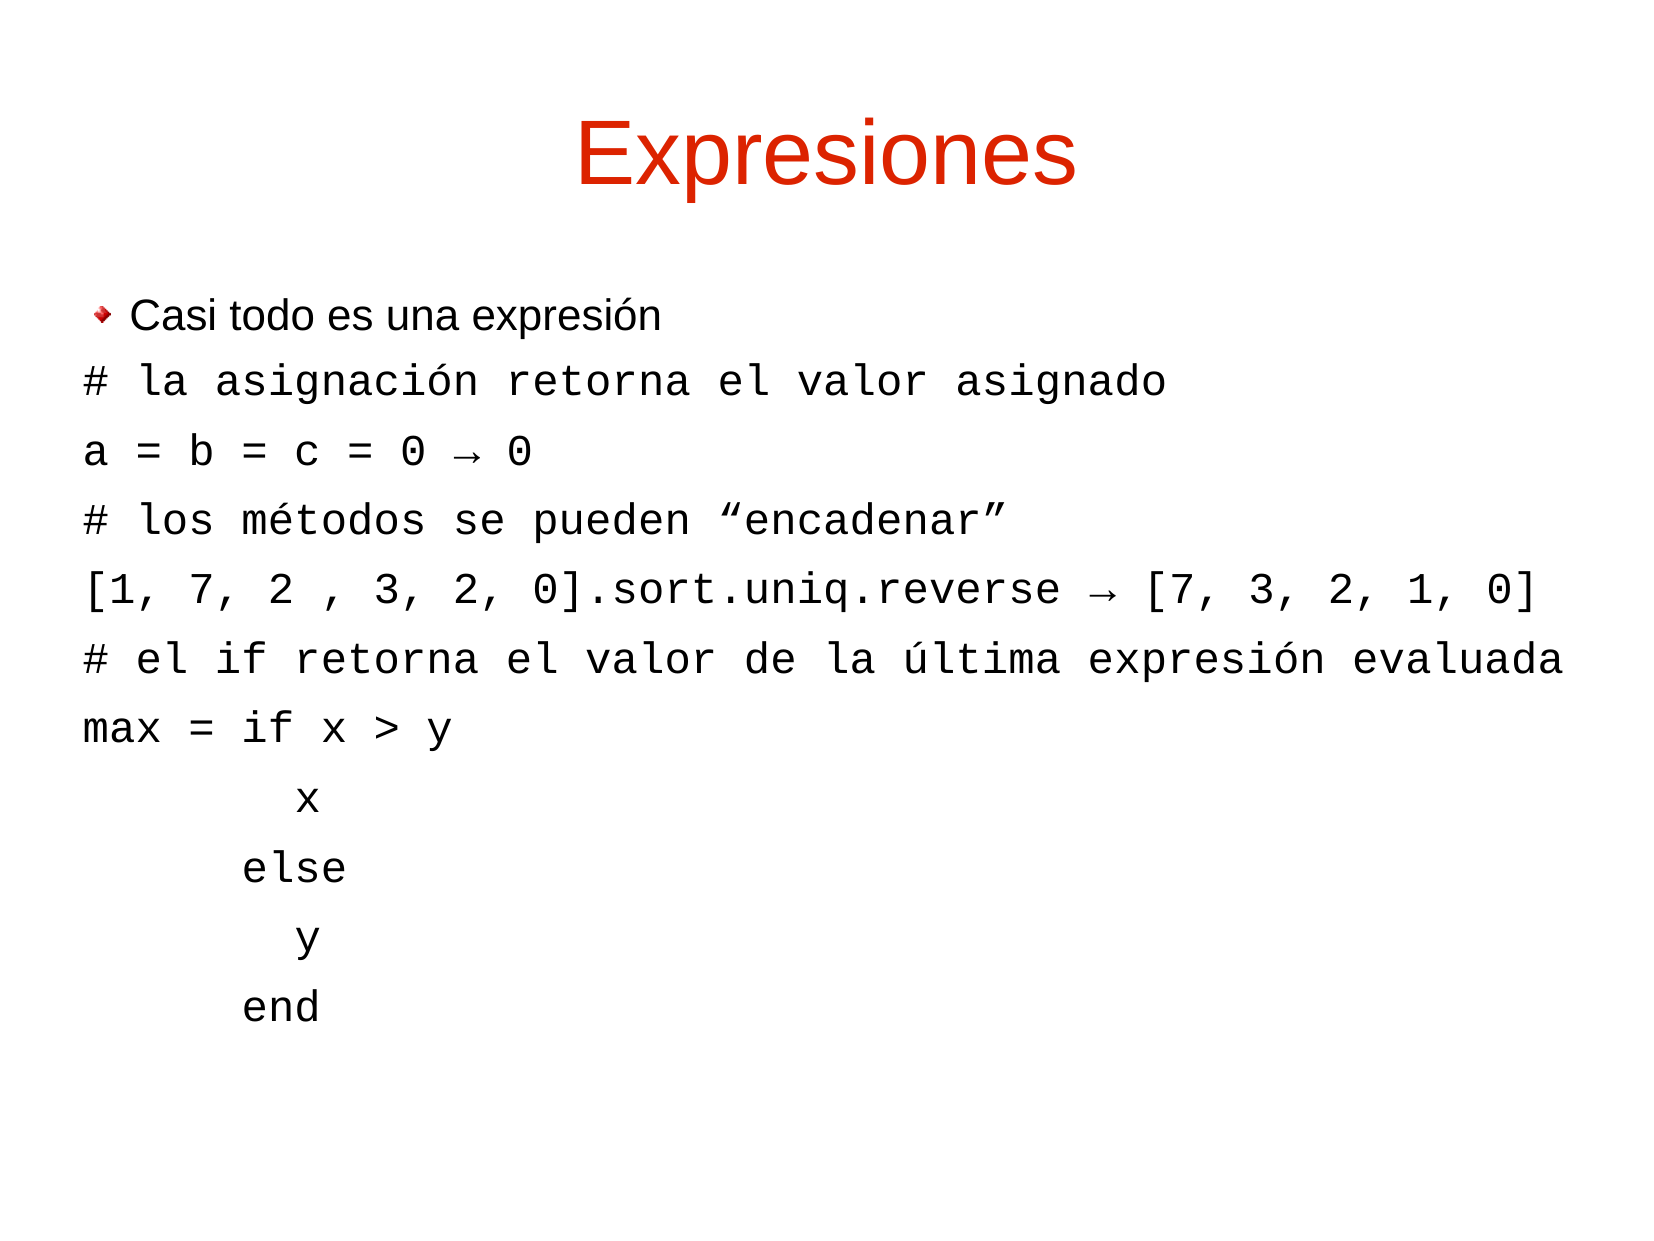

# Expresiones
Casi todo es una expresión
# la asignación retorna el valor asignado
a = b = c = 0 → 0
# los métodos se pueden “encadenar”
[1, 7, 2 , 3, 2, 0].sort.uniq.reverse → [7, 3, 2, 1, 0]
# el if retorna el valor de la última expresión evaluada
max = if x > y
 x
 else
 y
 end